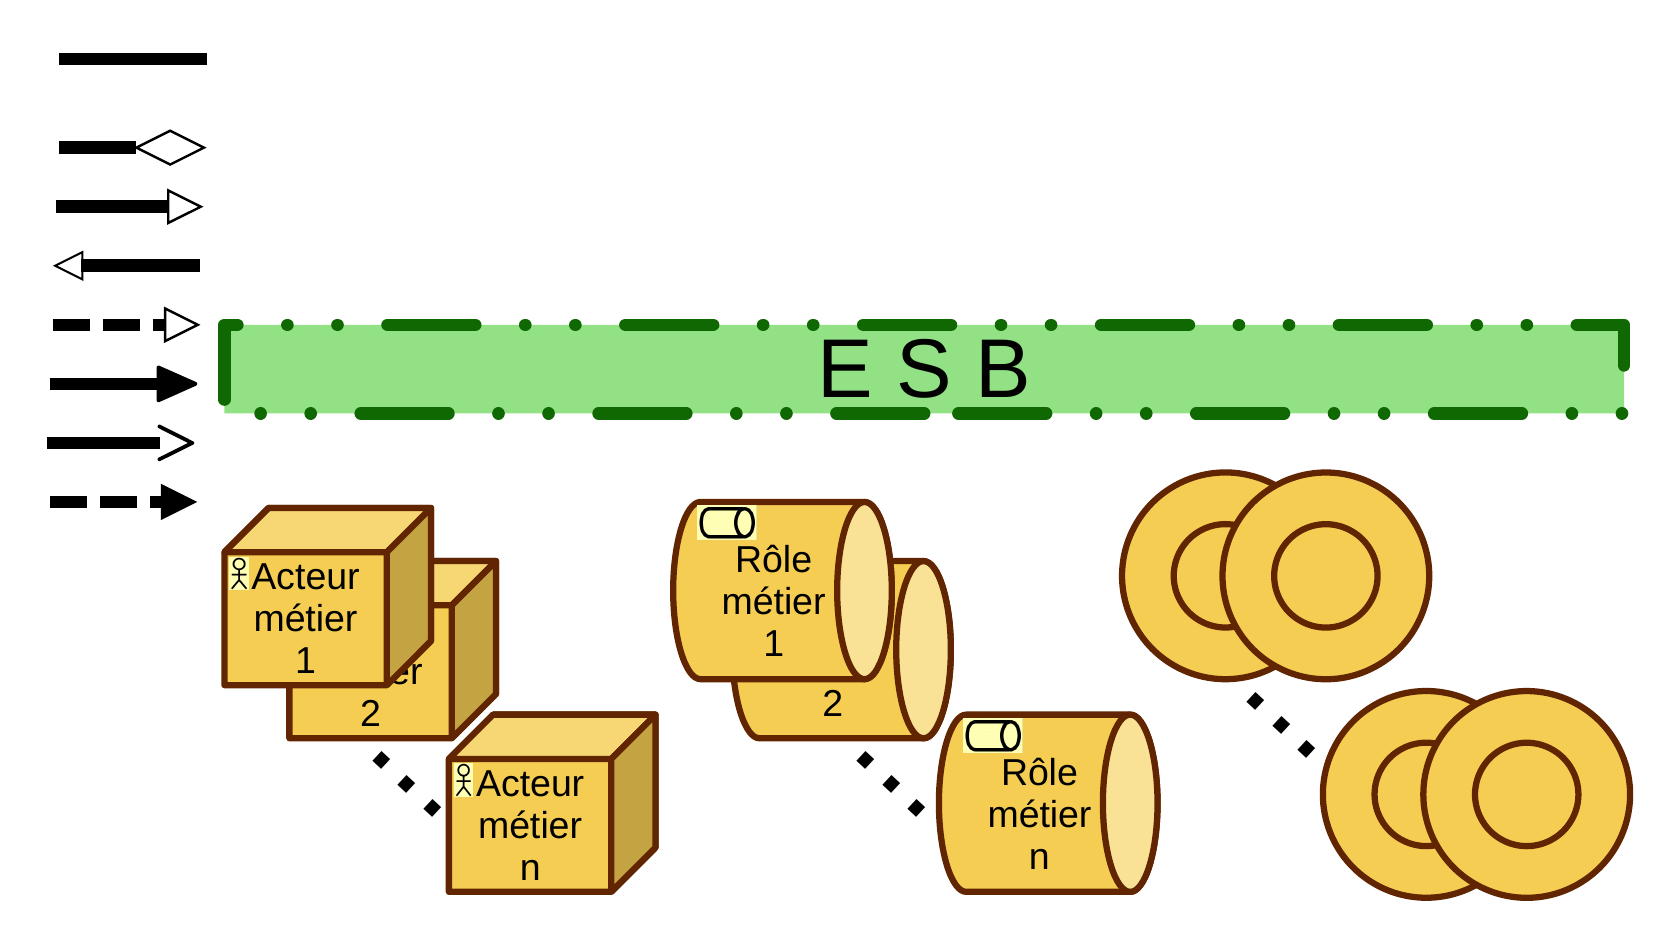

E S B
Rôle métier
1
Rôle métier
2
Rôle métier
n
Acteur métier 1
Acteur métier 2
...
Acteur métier n
...
...